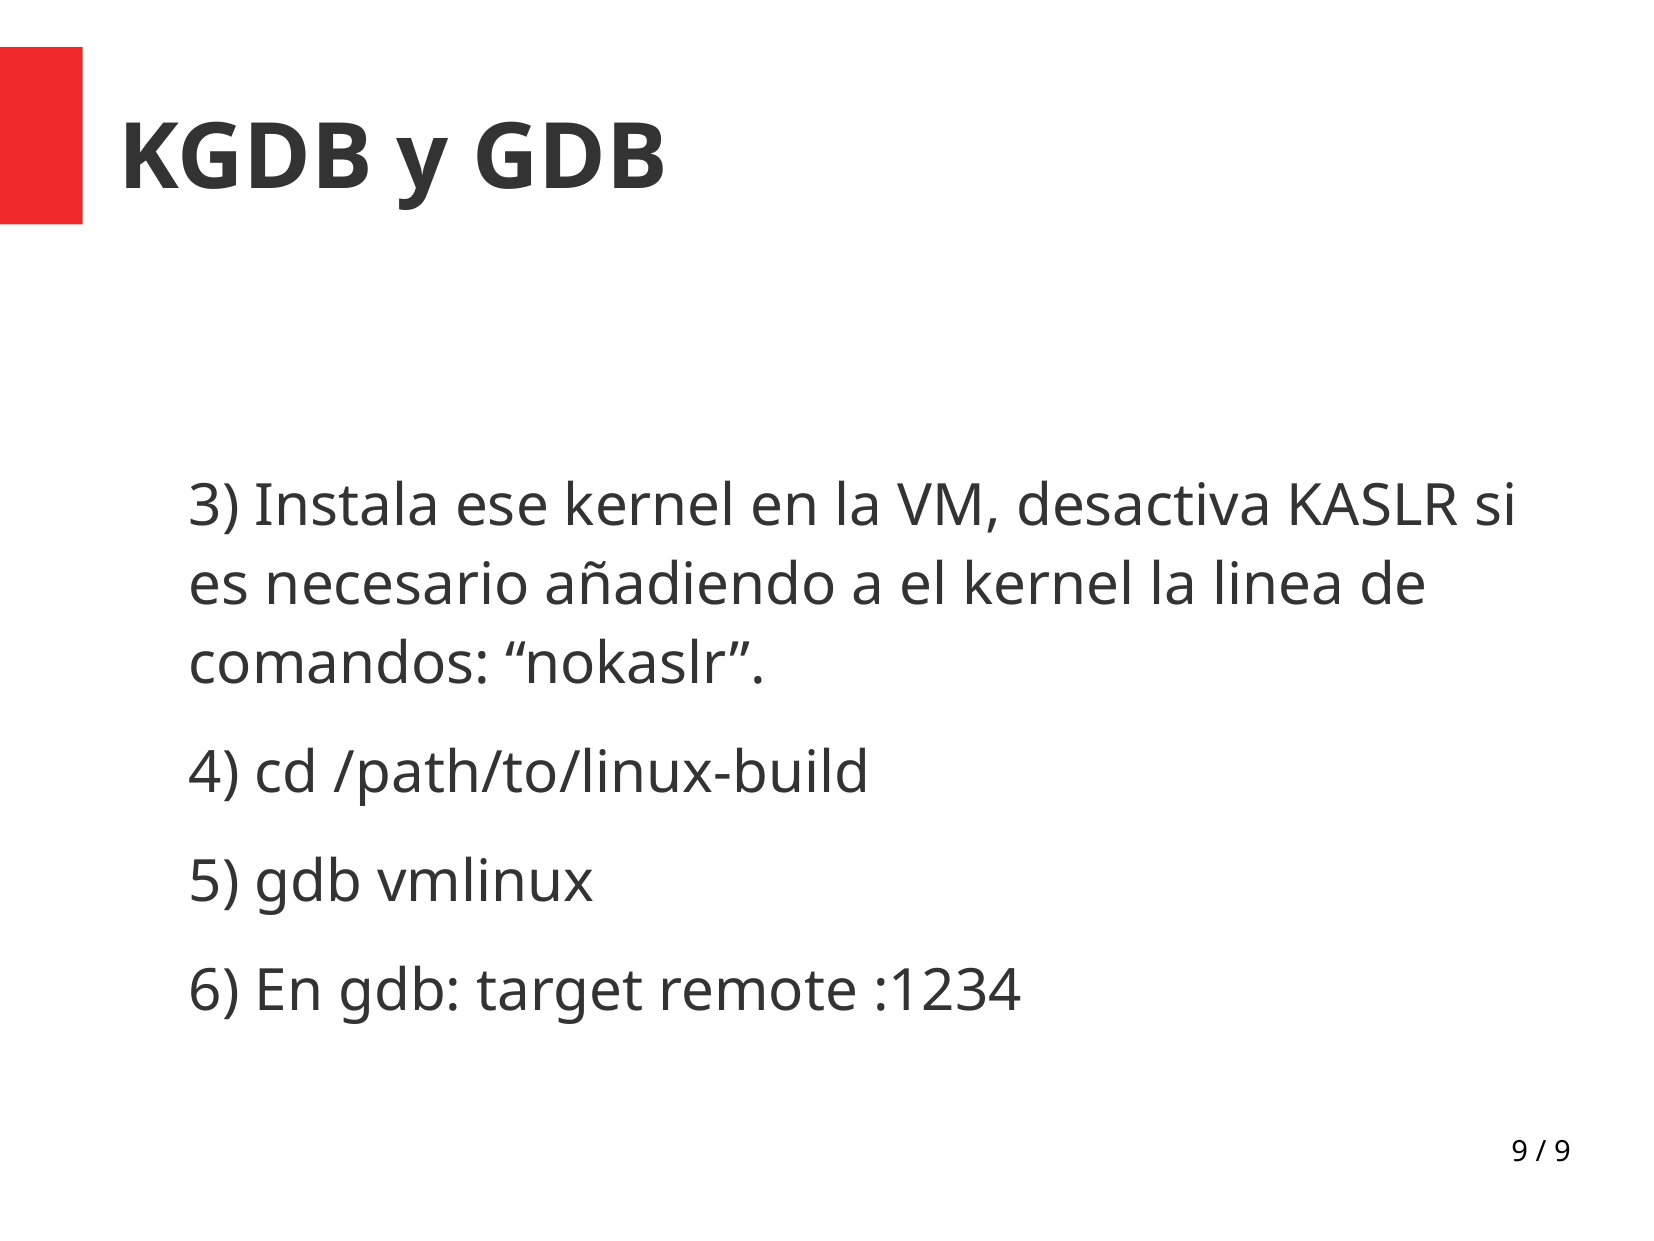

# KGDB y GDB
3) Instala ese kernel en la VM, desactiva KASLR si es necesario añadiendo a el kernel la linea de comandos: “nokaslr”.
4) cd /path/to/linux-build
5) gdb vmlinux
6) En gdb: target remote :1234
9